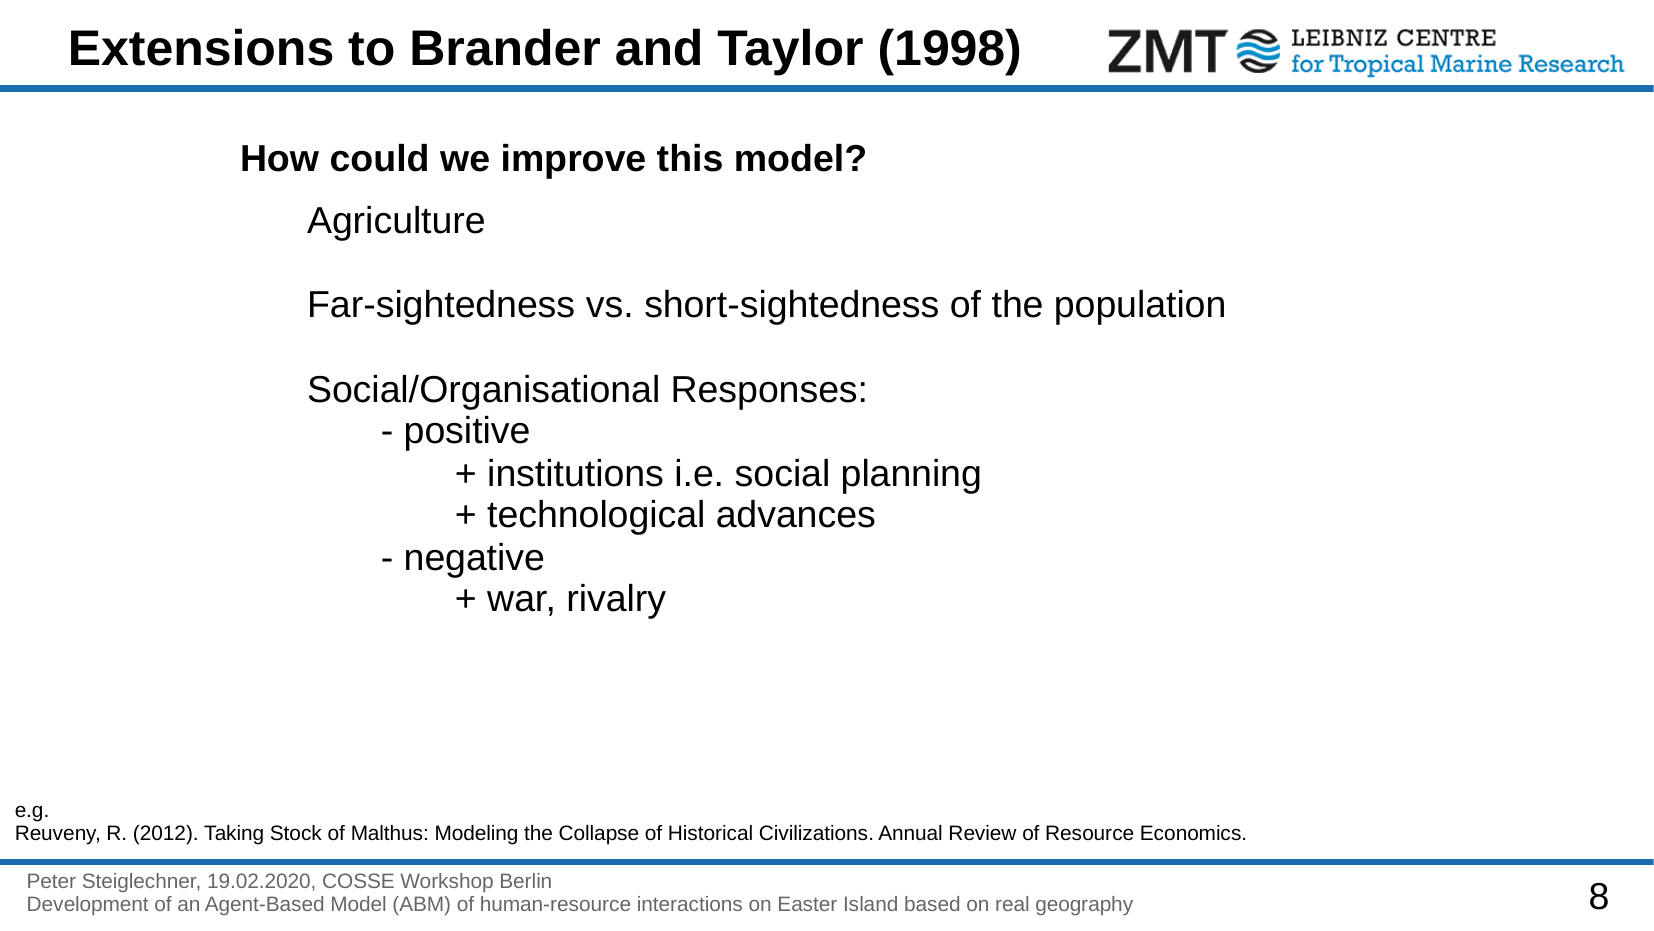

Extensions to Brander and Taylor (1998)
	Agriculture
	Far-sightedness vs. short-sightedness of the population
	Social/Organisational Responses:
		- positive
			+ institutions i.e. social planning
			+ technological advances
		- negative
			+ war, rivalry
How could we improve this model?
e.g.
Reuveny, R. (2012). Taking Stock of Malthus: Modeling the Collapse of Historical Civilizations. Annual Review of Resource Economics.
8